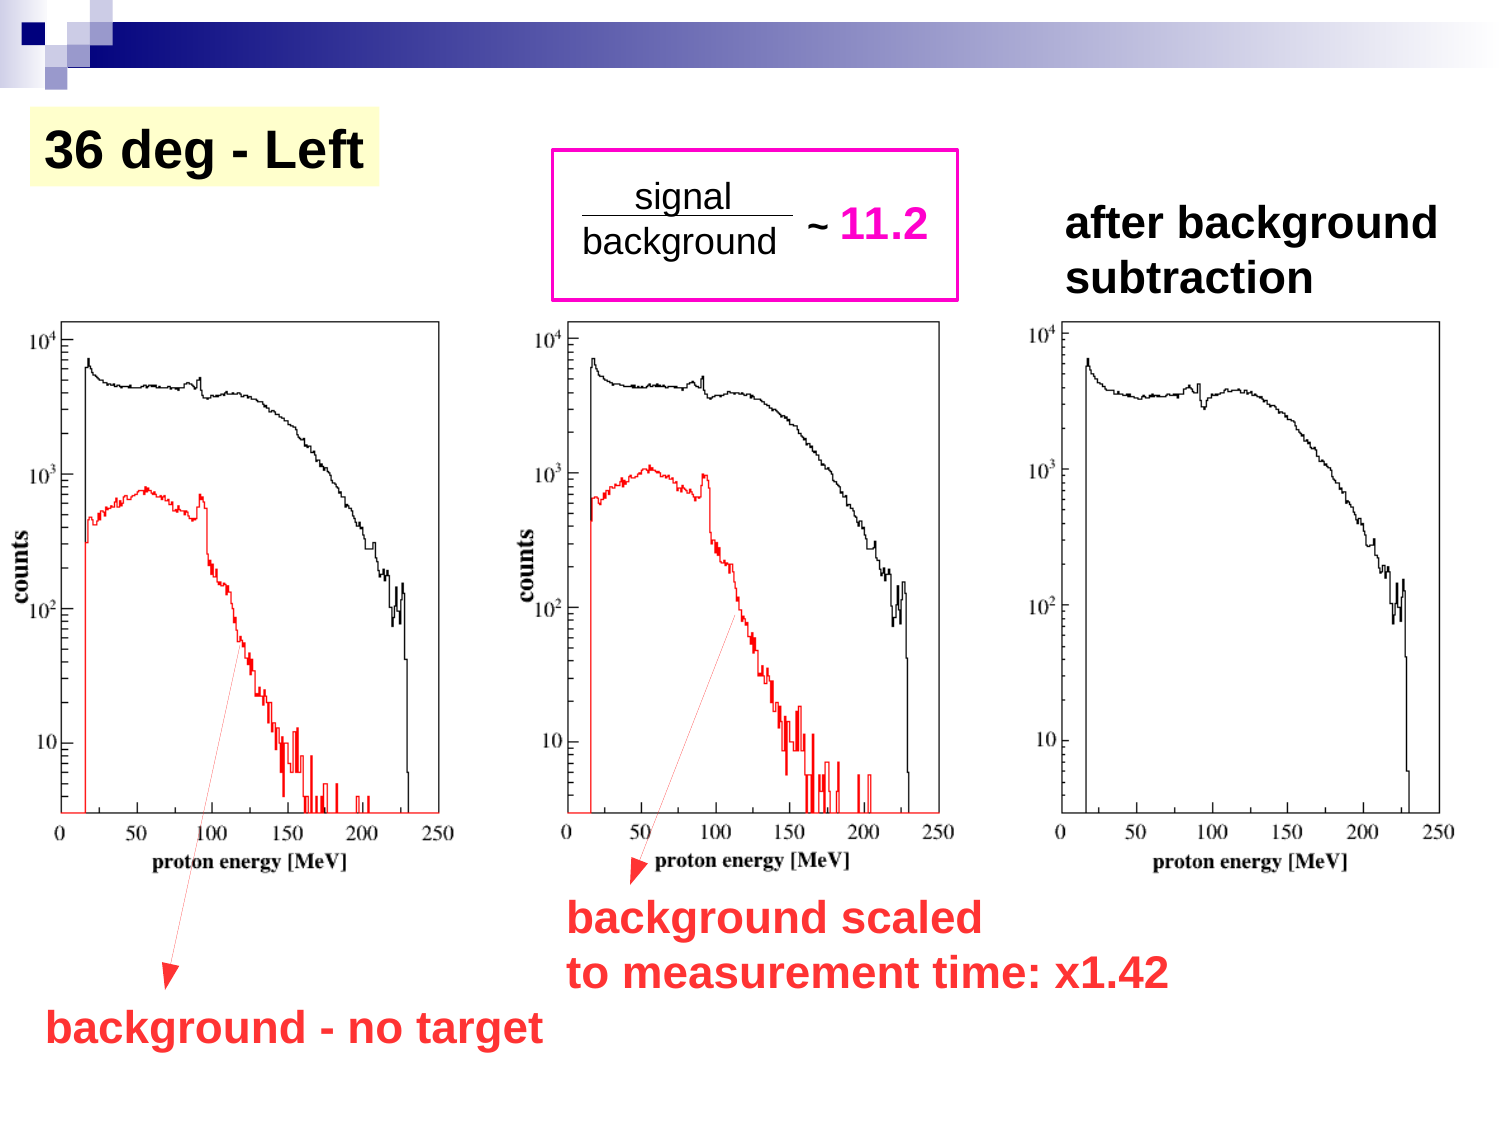

36 deg - Left
 signal
background
after background
subtraction
~ 11.2
background scaled
to measurement time: x1.42
background - no target